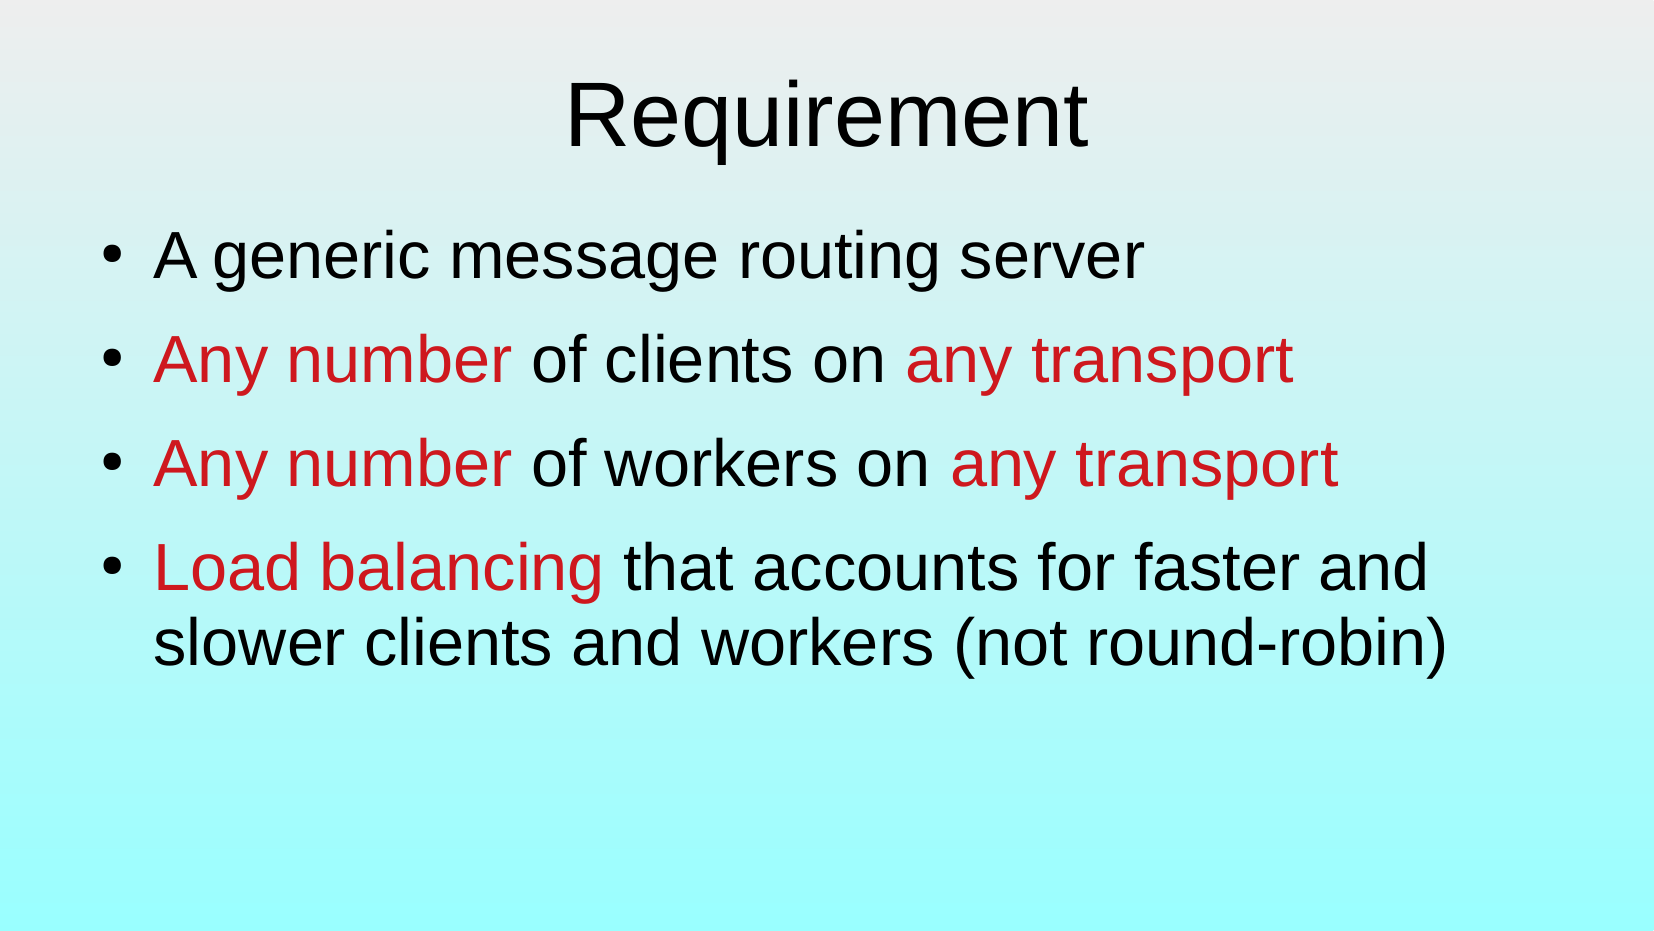

# Requirement
A generic message routing server
Any number of clients on any transport
Any number of workers on any transport
Load balancing that accounts for faster and slower clients and workers (not round-robin)